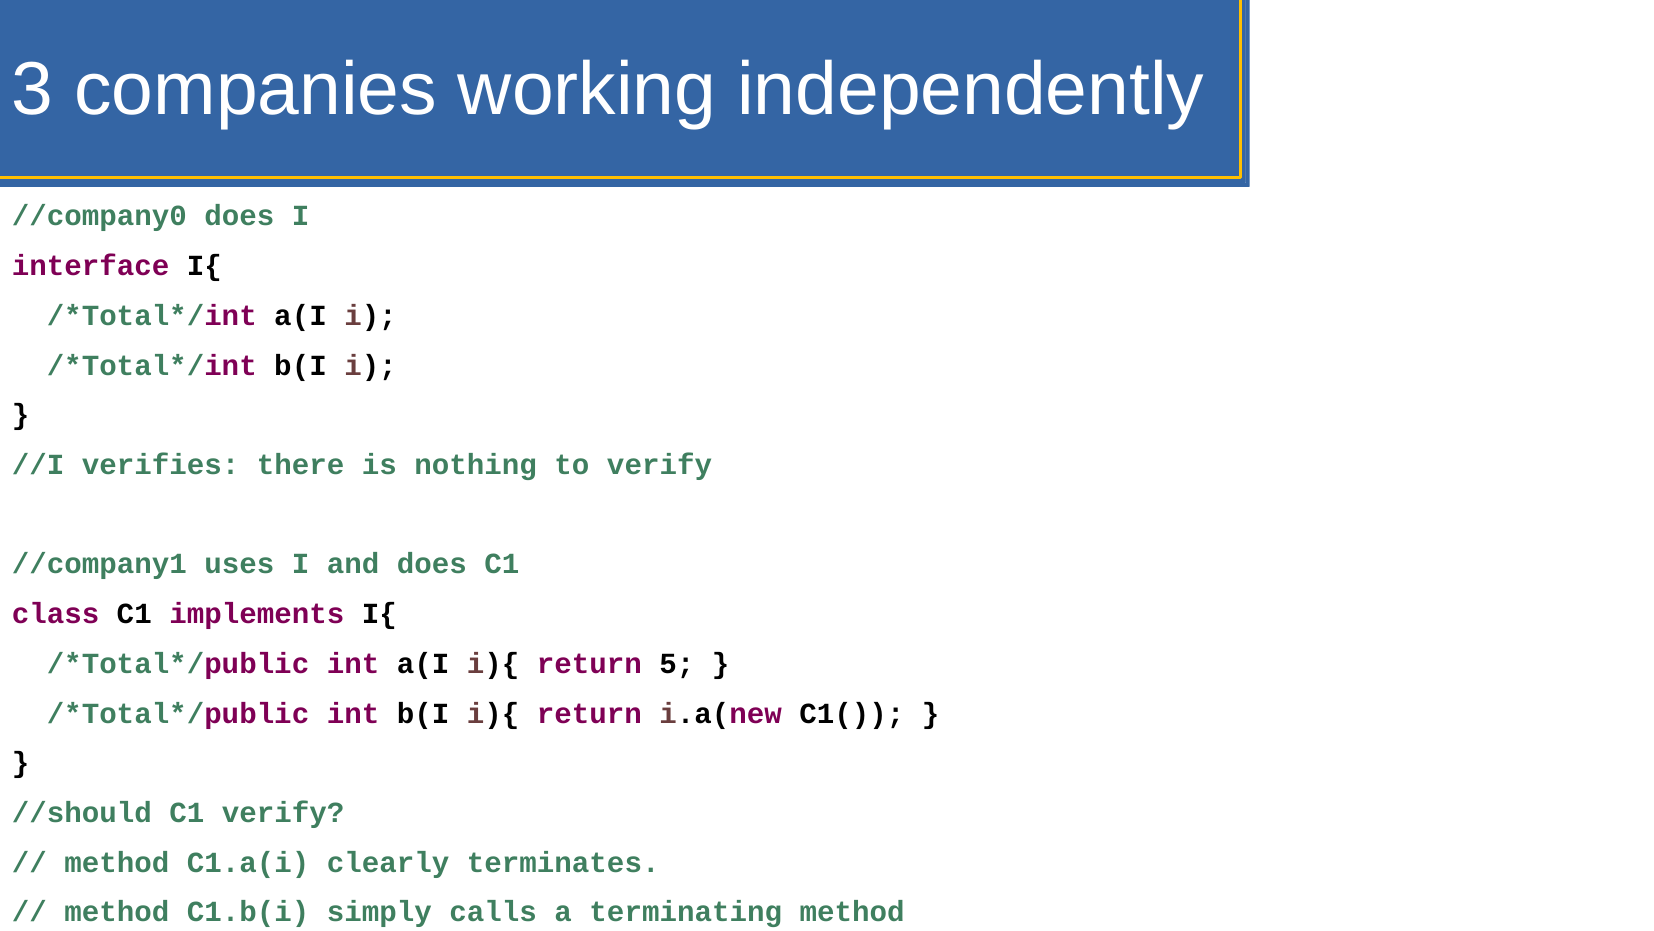

# 3 companies working independently
//company0 does I
interface I{
 /*Total*/int a(I i);
 /*Total*/int b(I i);
}
//I verifies: there is nothing to verify
//company1 uses I and does C1
class C1 implements I{
 /*Total*/public int a(I i){ return 5; }
 /*Total*/public int b(I i){ return i.a(new C1()); }
}
//should C1 verify?
// method C1.a(i) clearly terminates.
// method C1.b(i) simply calls a terminating method